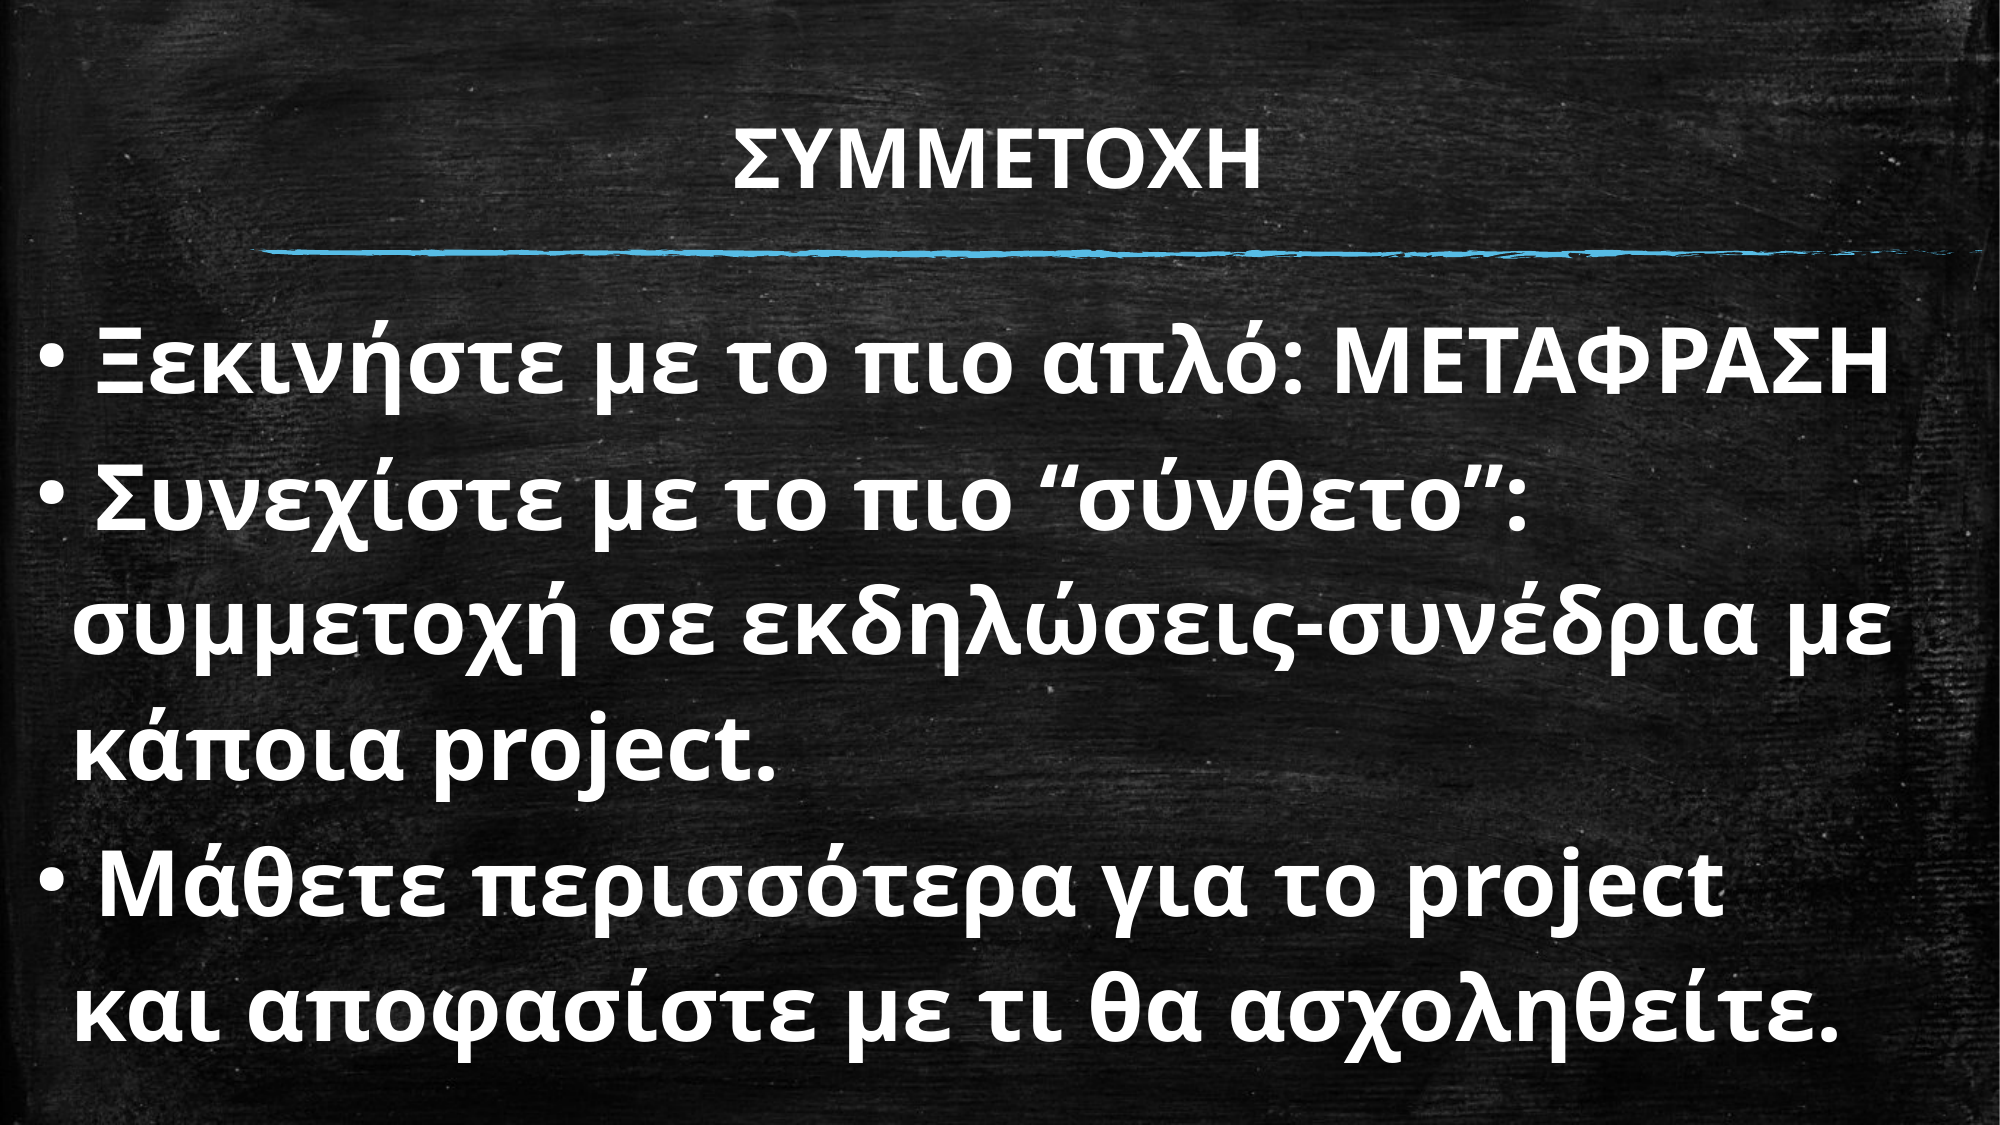

# ΣΥΜΜΕΤΟΧΗ
 Ξεκινήστε με το πιο απλό: ΜΕΤΑΦΡΑΣΗ
 Συνεχίστε με το πιο “σύνθετο”: συμμετοχή σε εκδηλώσεις-συνέδρια με κάποια project.
 Μάθετε περισσότερα για το project και αποφασίστε με τι θα ασχοληθείτε.